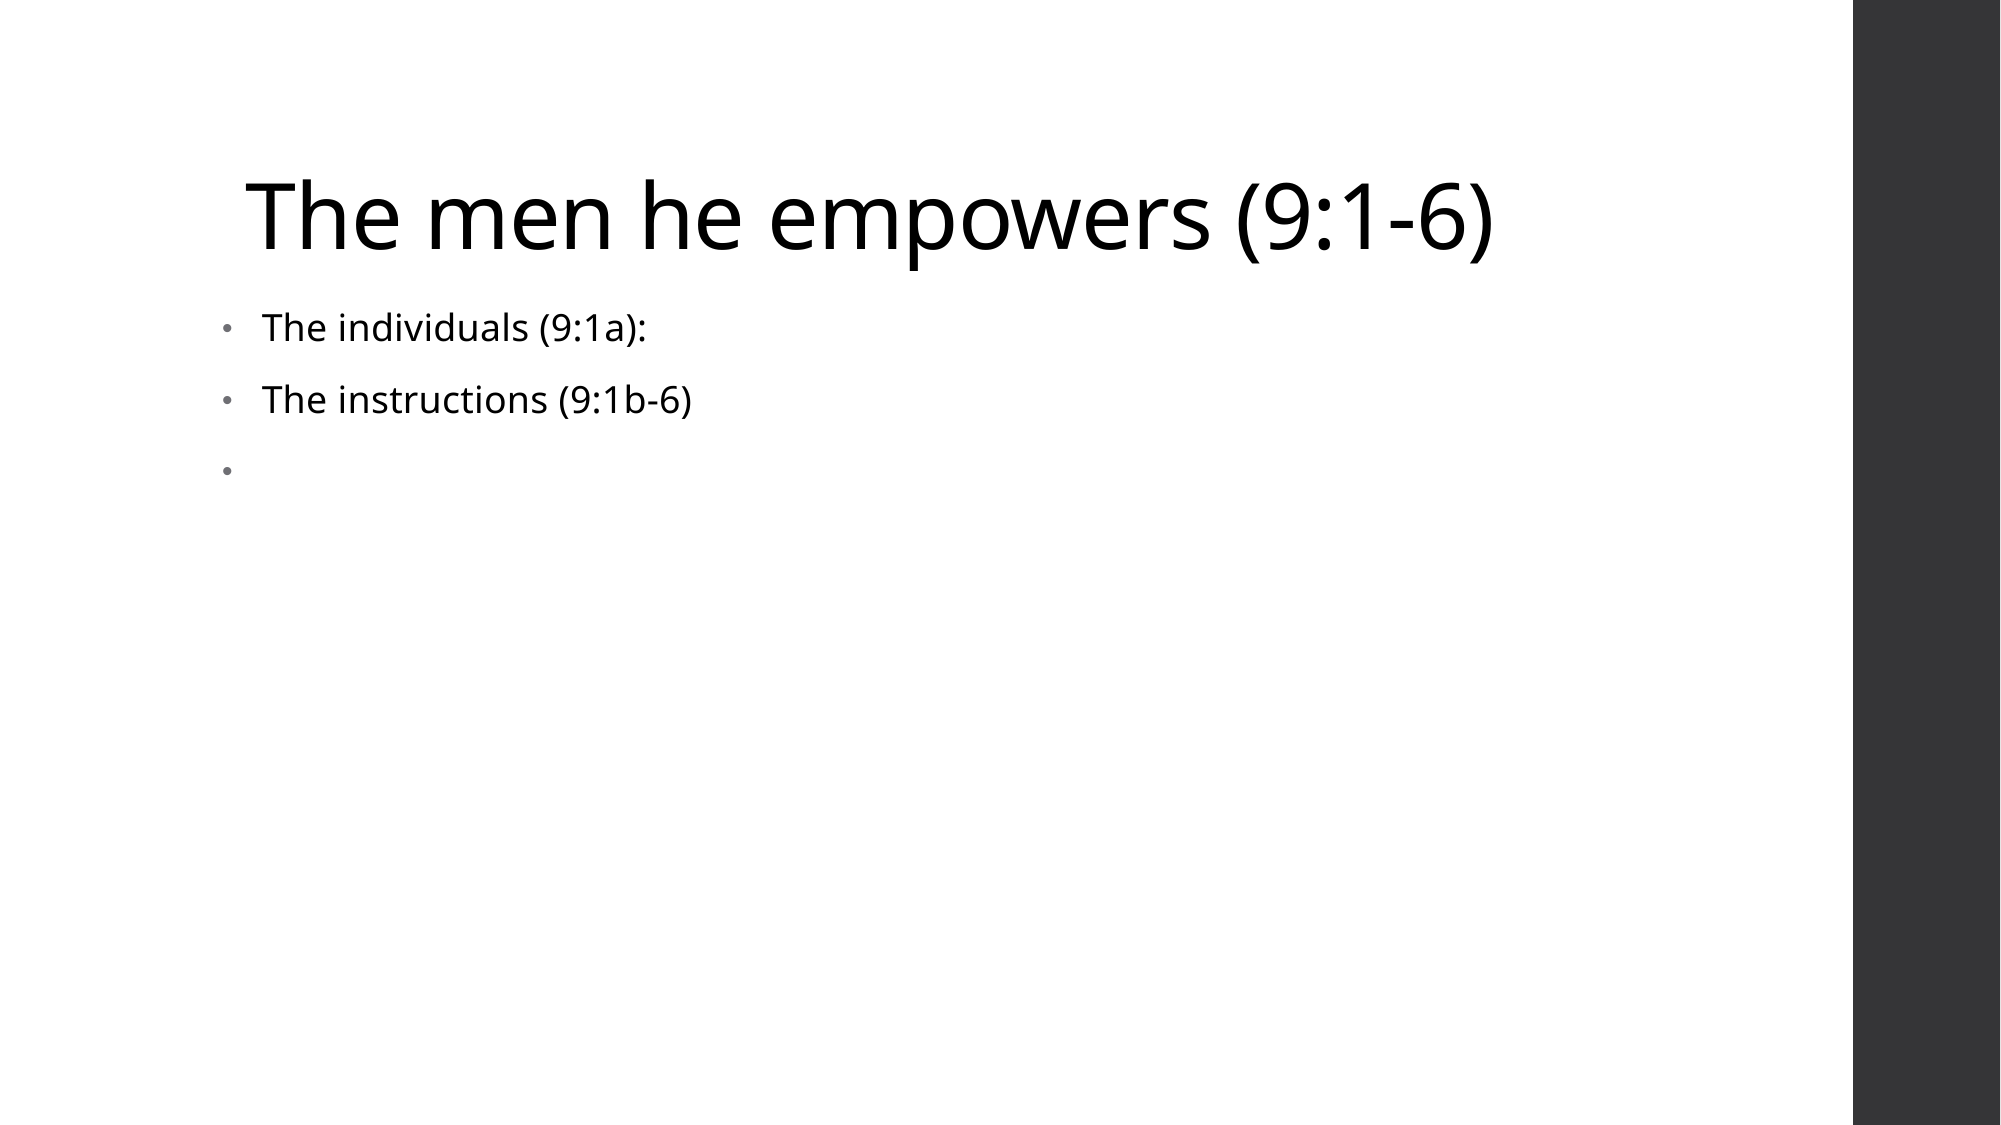

# The men he empowers (9:1-6)
 The individuals (9:1a):
 The instructions (9:1b-6)